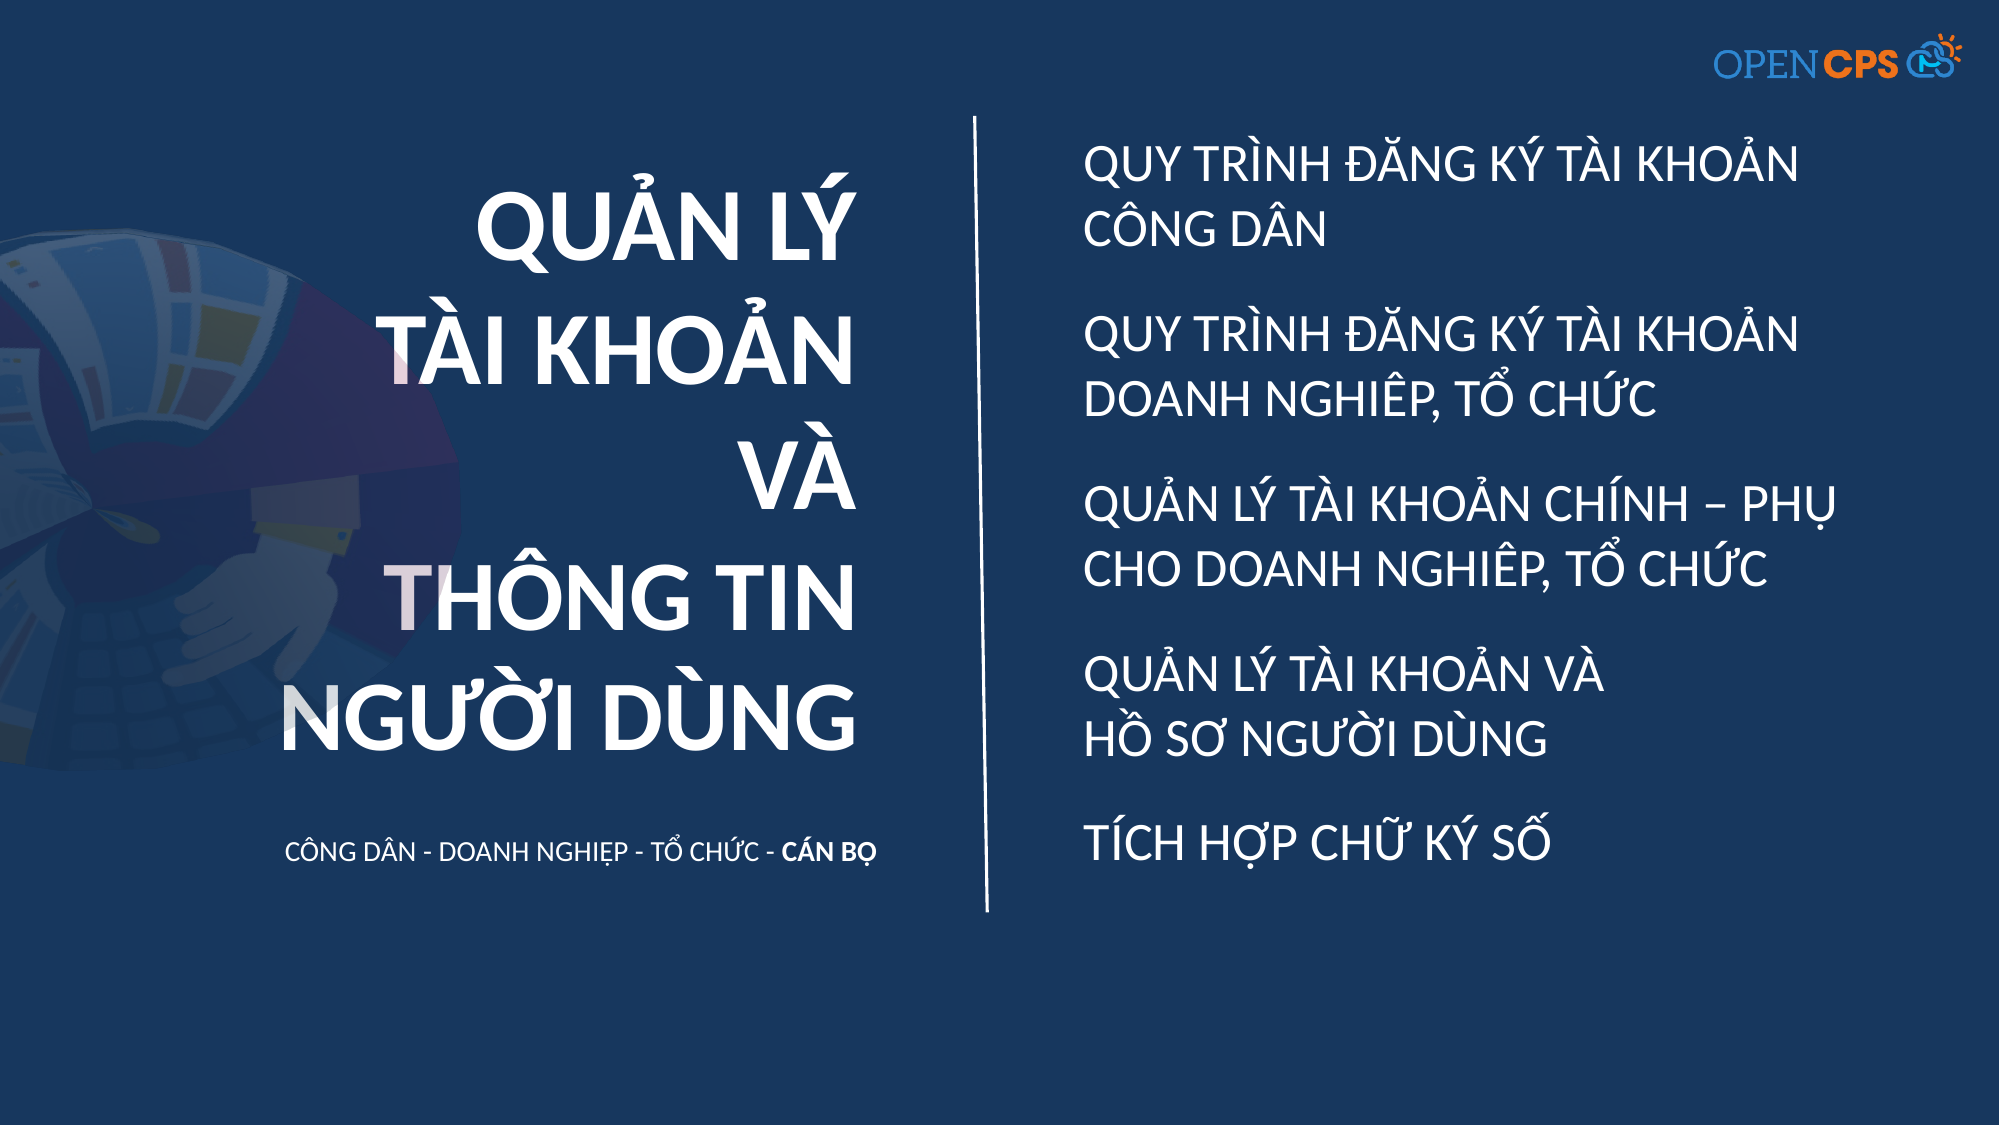

QUY TRÌNH ĐĂNG KÝ TÀI KHOẢN
CÔNG DÂN
QUY TRÌNH ĐĂNG KÝ TÀI KHOẢN
DOANH NGHIÊP, TỔ CHỨC
QUẢN LÝ TÀI KHOẢN CHÍNH – PHỤ
CHO DOANH NGHIÊP, TỔ CHỨC
QUẢN LÝ TÀI KHOẢN VÀ
HỒ SƠ NGƯỜI DÙNG
TÍCH HỢP CHỮ KÝ SỐ
QUẢN LÝ
TÀI KHOẢN
VÀ
THÔNG TIN
NGƯỜI DÙNG
CÔNG DÂN - DOANH NGHIỆP - TỔ CHỨC - CÁN BỘ